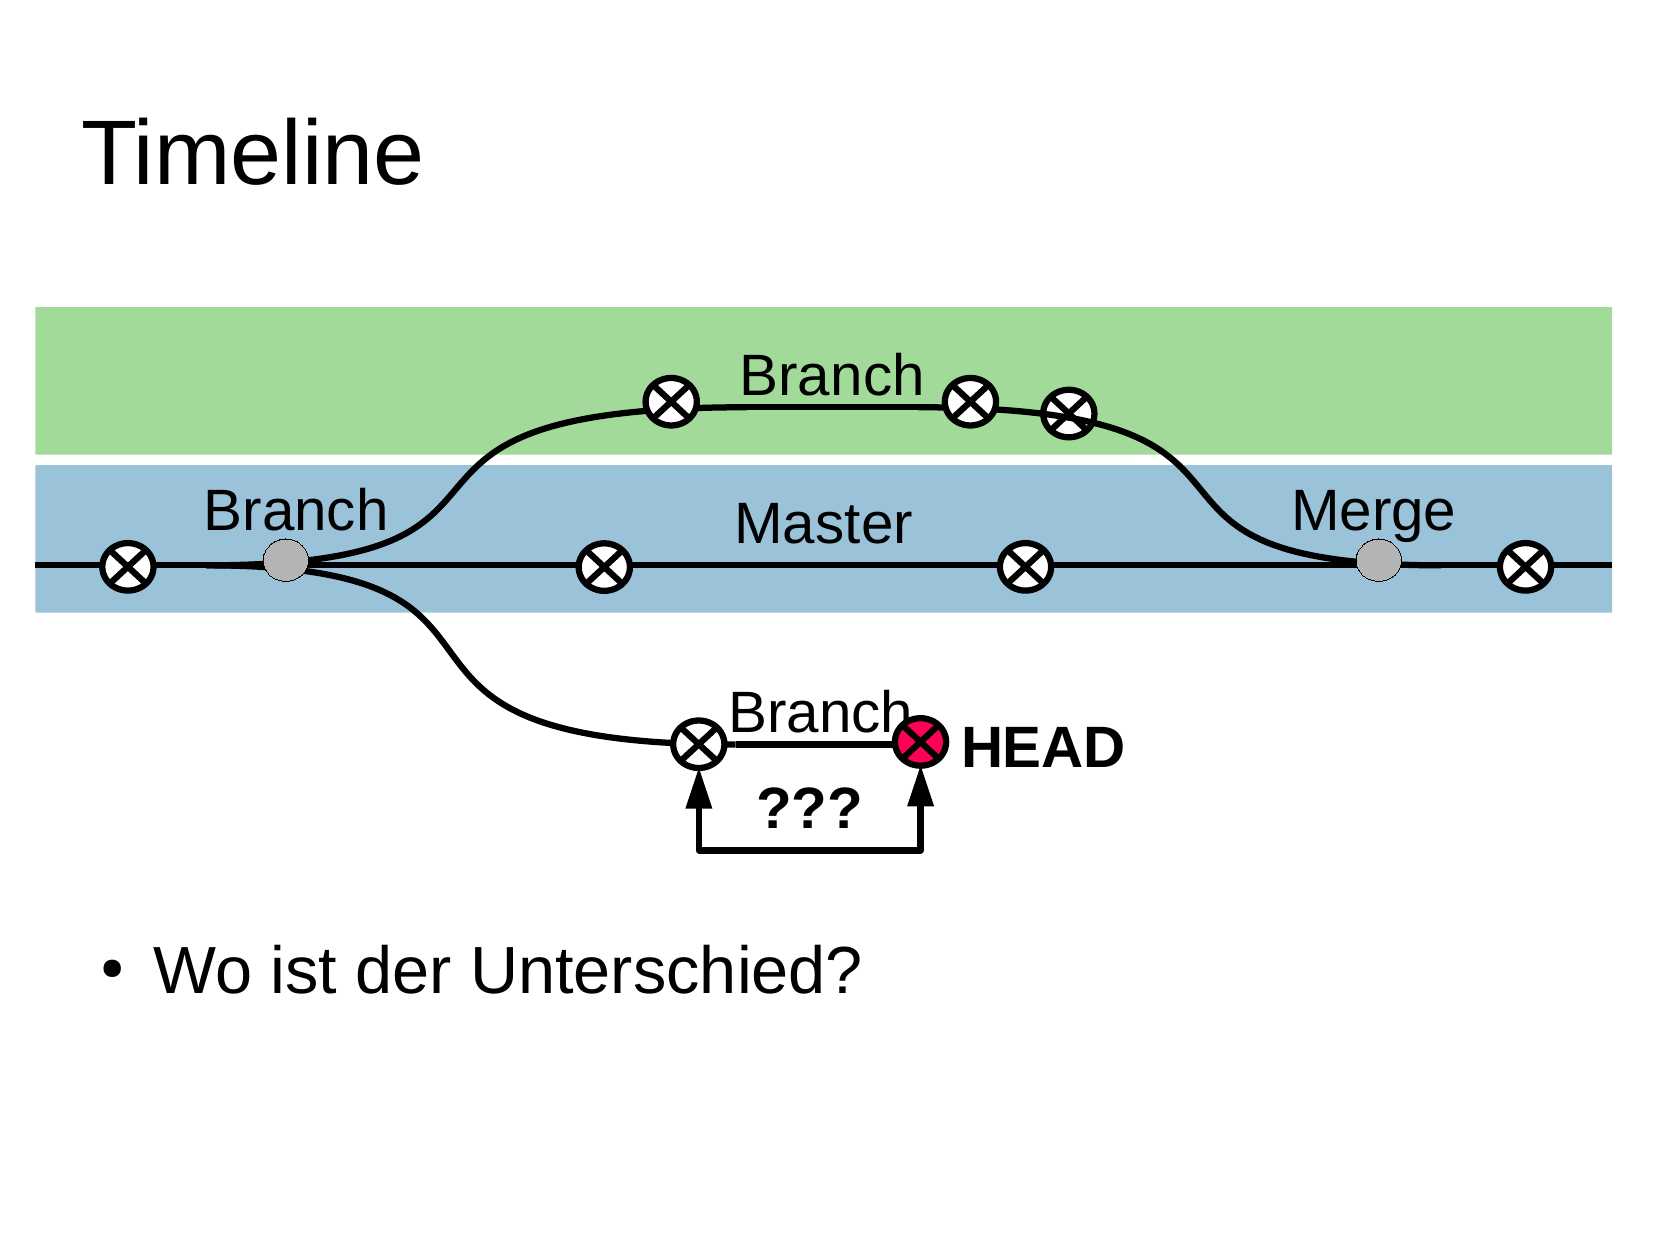

# Timeline
Branch
Branch
Merge
HEAD
Branch
Wo ist der Unterschied?